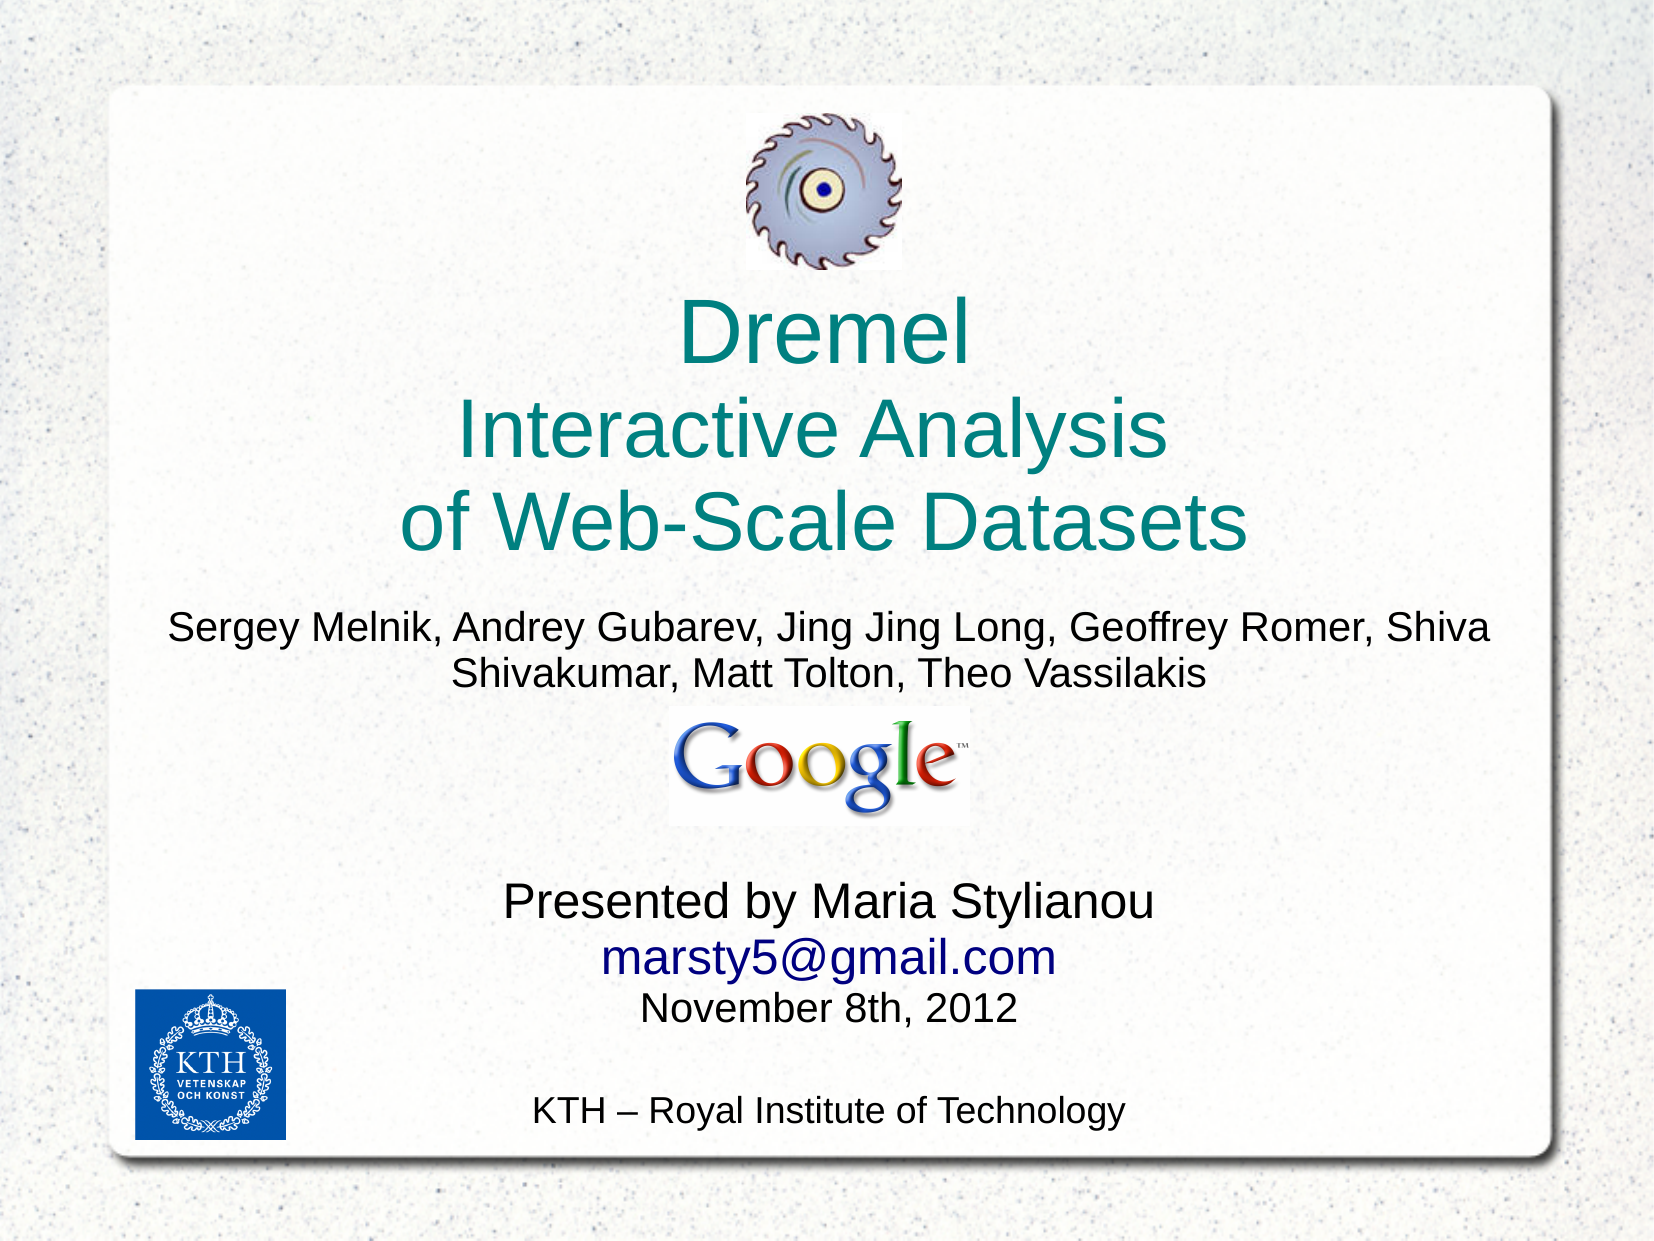

# Dremel Interactive Analysis of Web-Scale Datasets
Sergey Melnik, Andrey Gubarev, Jing Jing Long, Geoffrey Romer, Shiva Shivakumar, Matt Tolton, Theo Vassilakis
Presented by Maria Stylianou
marsty5@gmail.com
November 8th, 2012
KTH – Royal Institute of Technology